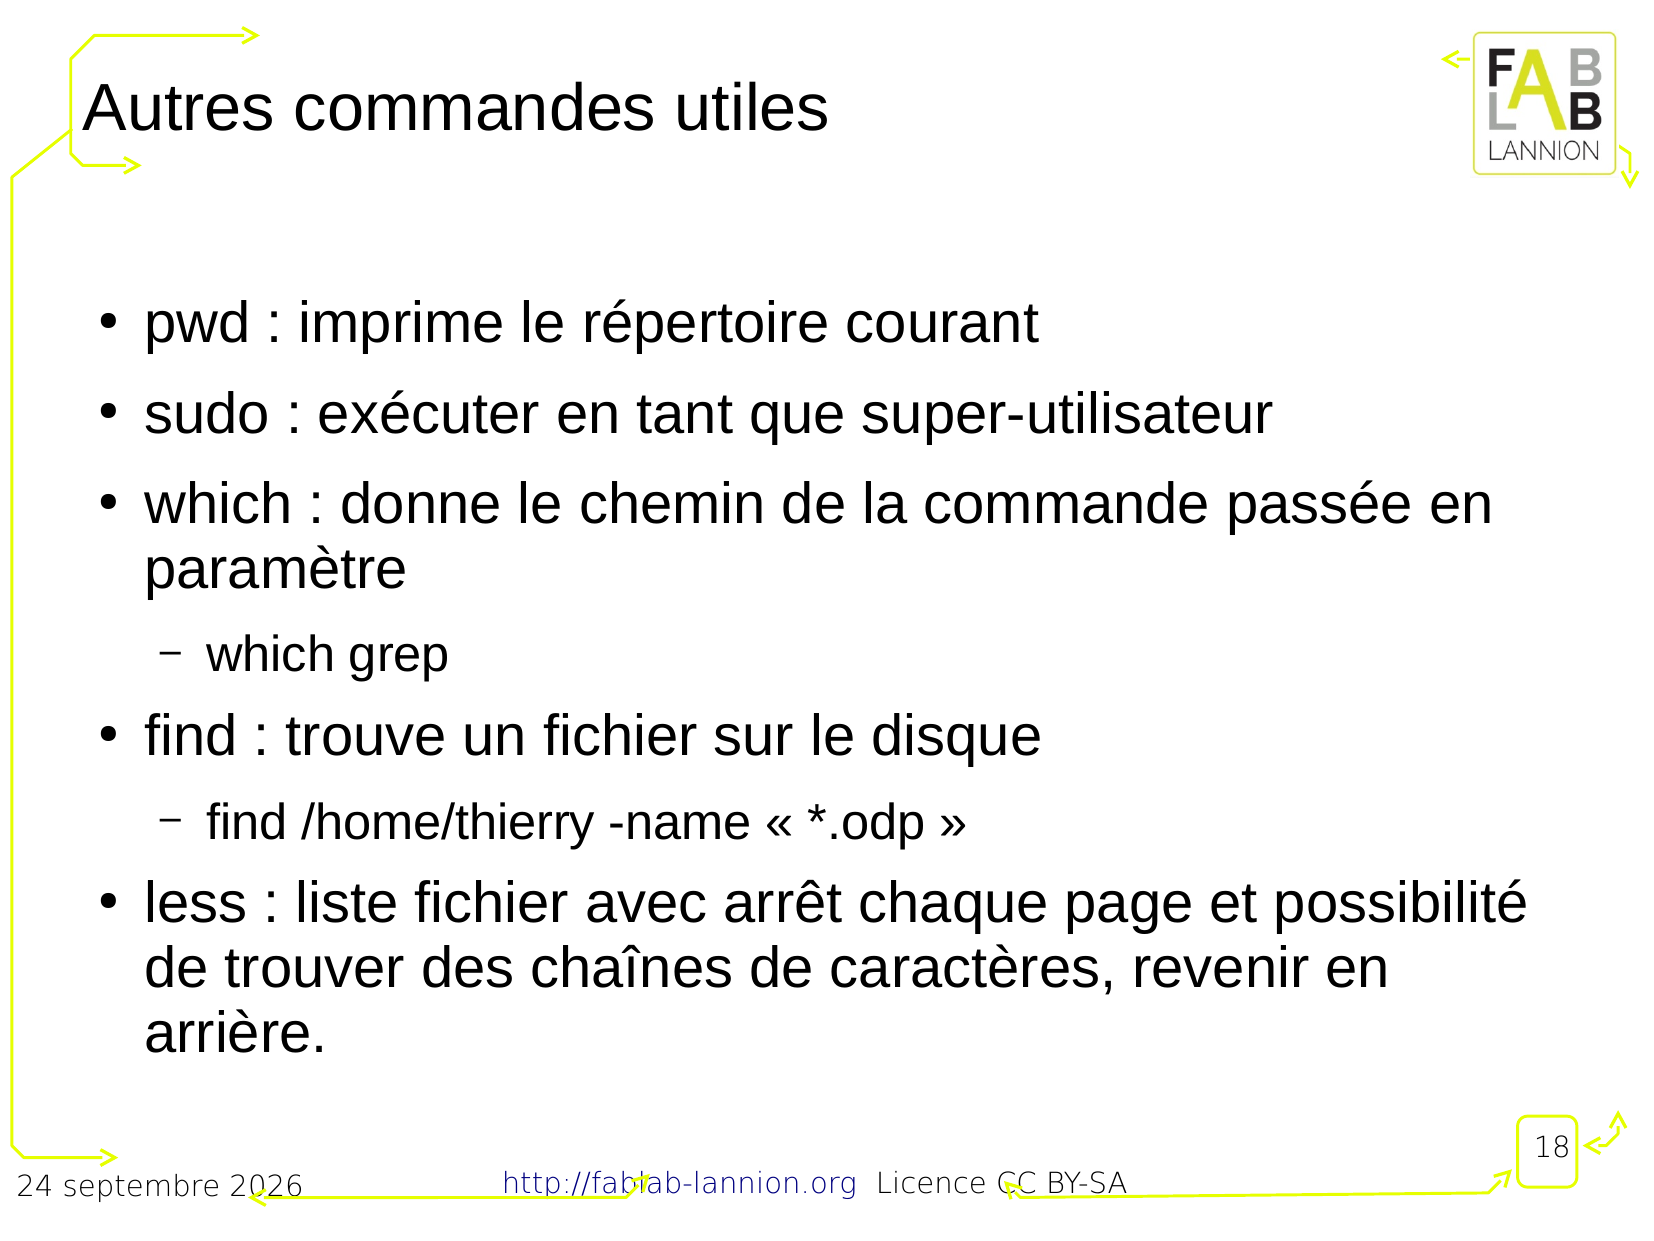

# Autres commandes utiles
pwd : imprime le répertoire courant
sudo : exécuter en tant que super-utilisateur
which : donne le chemin de la commande passée en paramètre
which grep
find : trouve un fichier sur le disque
find /home/thierry -name « *.odp »
less : liste fichier avec arrêt chaque page et possibilité de trouver des chaînes de caractères, revenir en arrière.
18